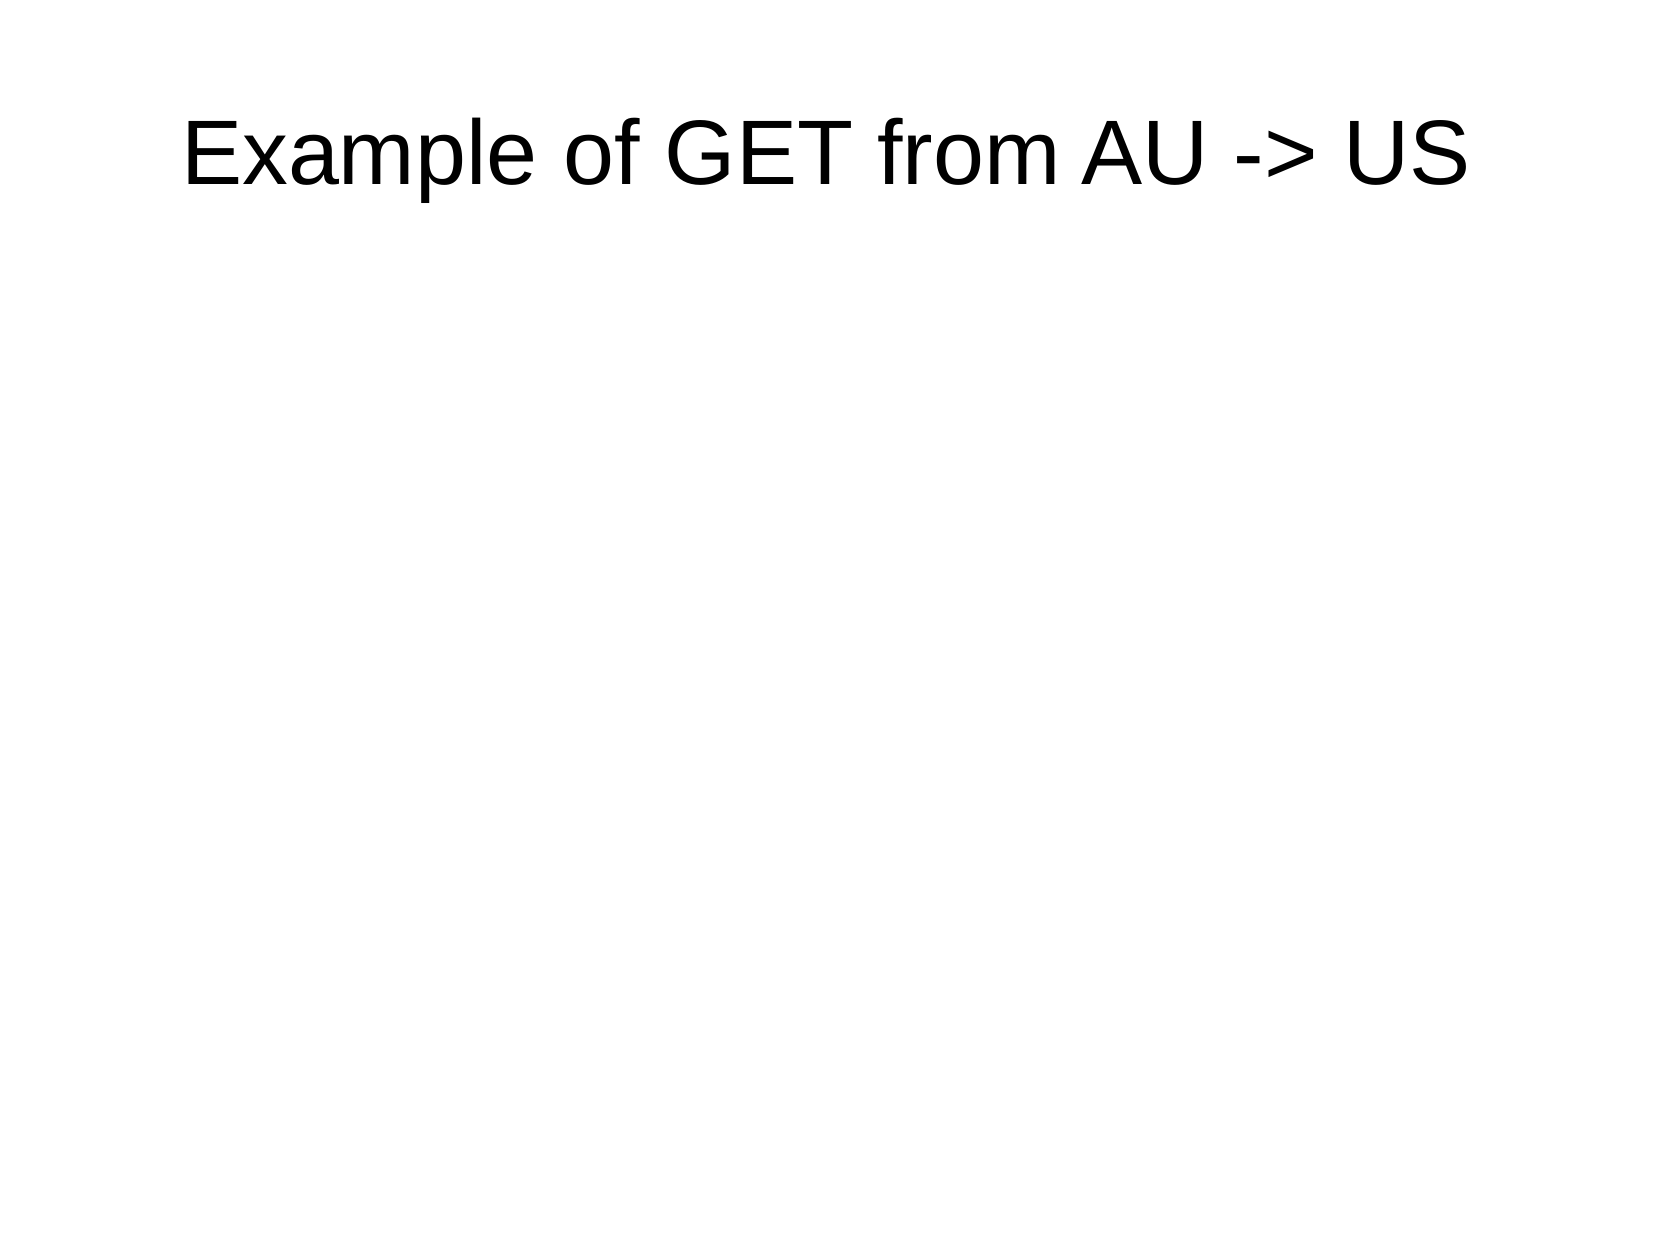

# Example of GET from AU -> US